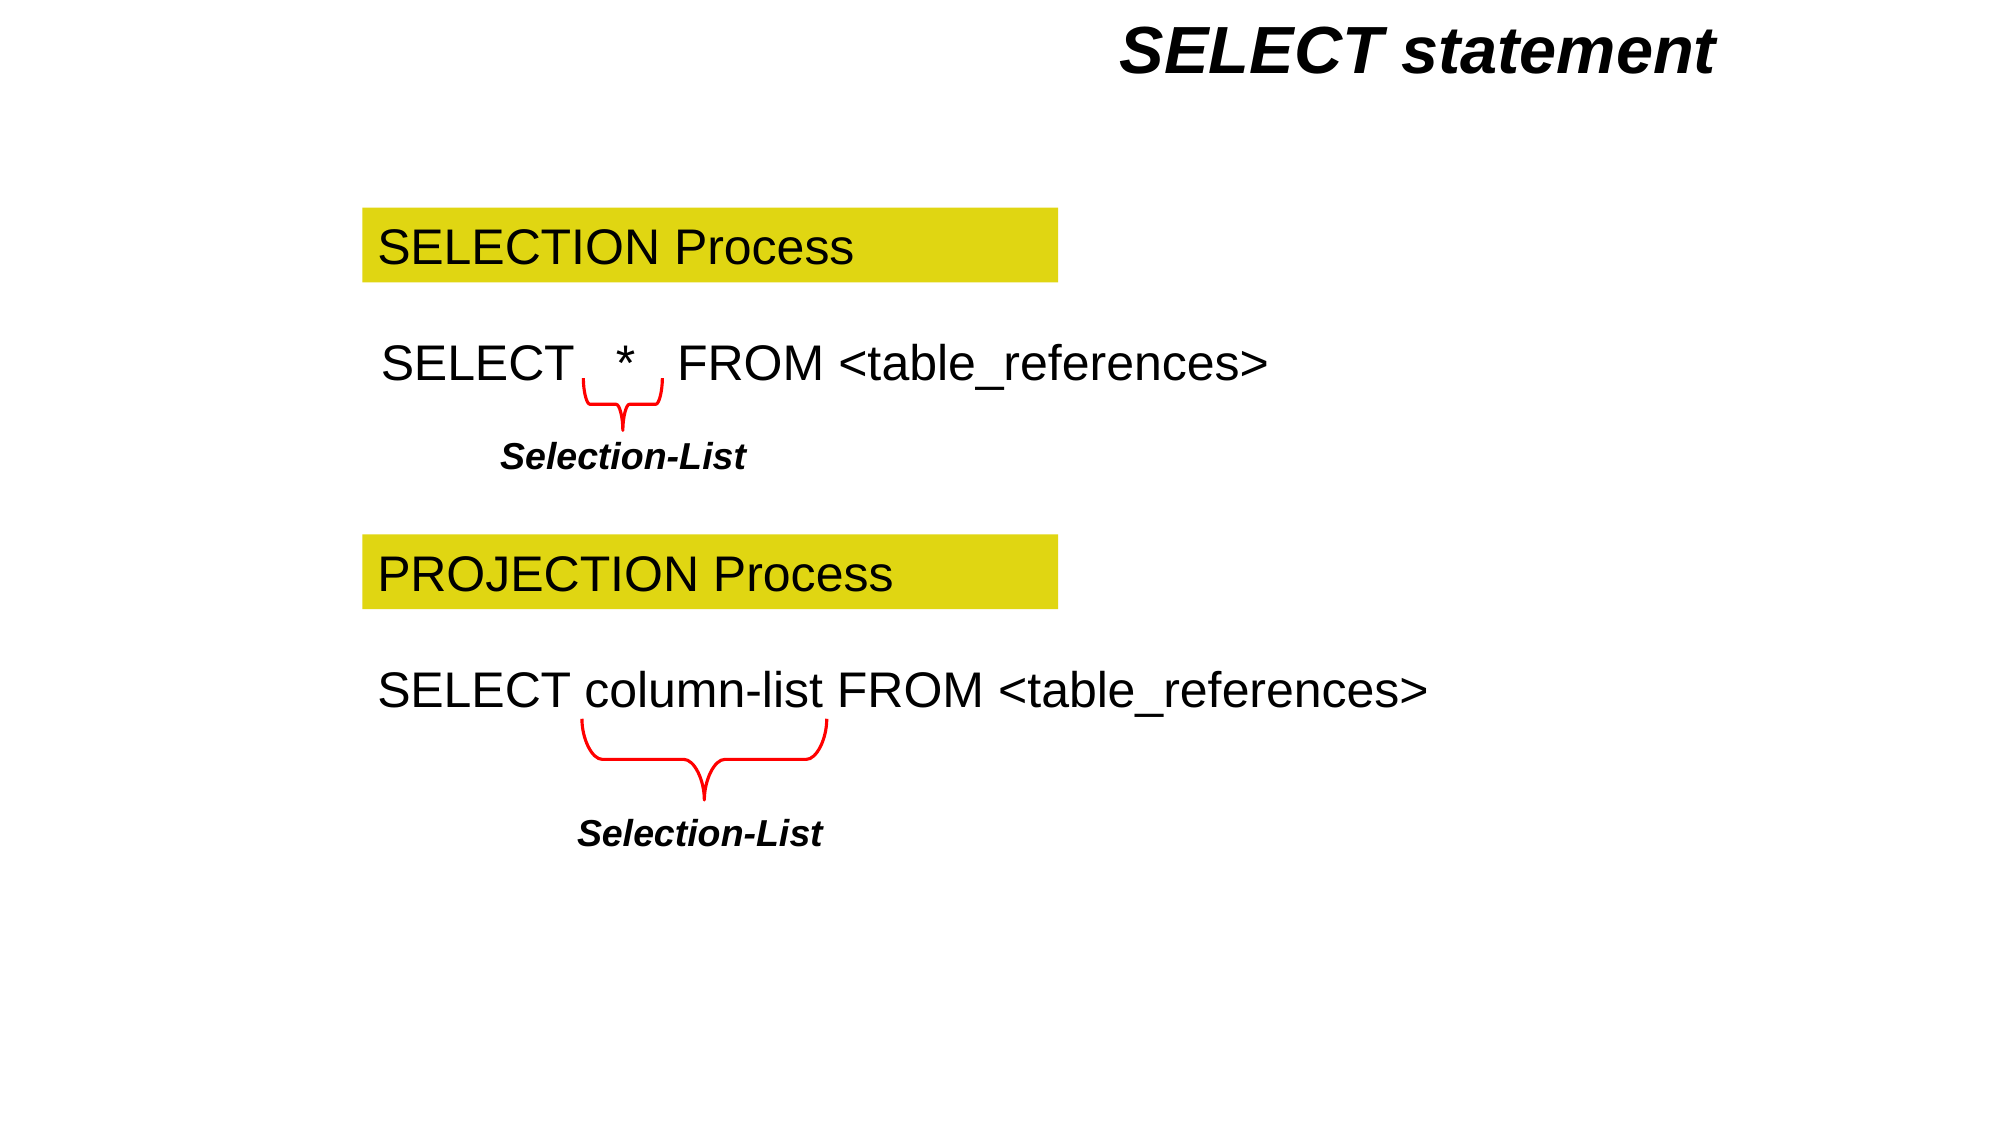

SELECT statement
SELECTION Process
SELECT * FROM <table_references>
Selection-List
PROJECTION Process
SELECT column-list FROM <table_references>
Selection-List